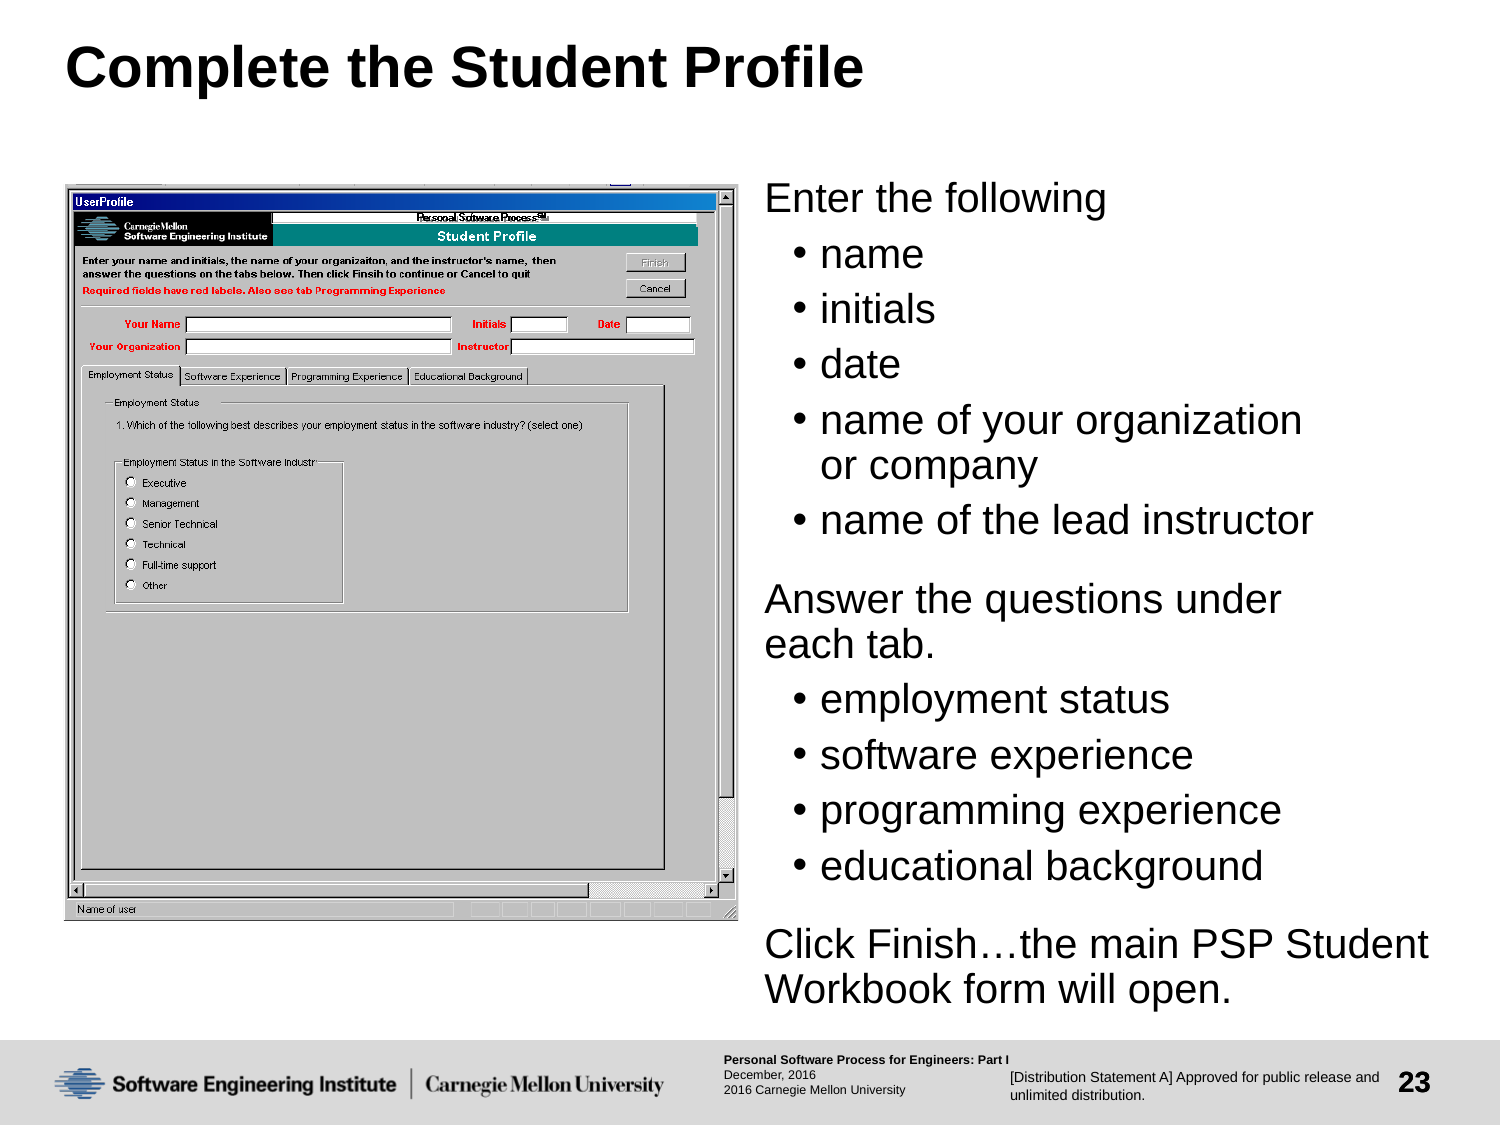

# Complete the Student Profile
Enter the following
name
initials
date
name of your organization
or company
name of the lead instructor
Answer the questions under
each tab.
employment status
software experience
programming experience
educational background
Click Finish…the main PSP Student Workbook form will open.